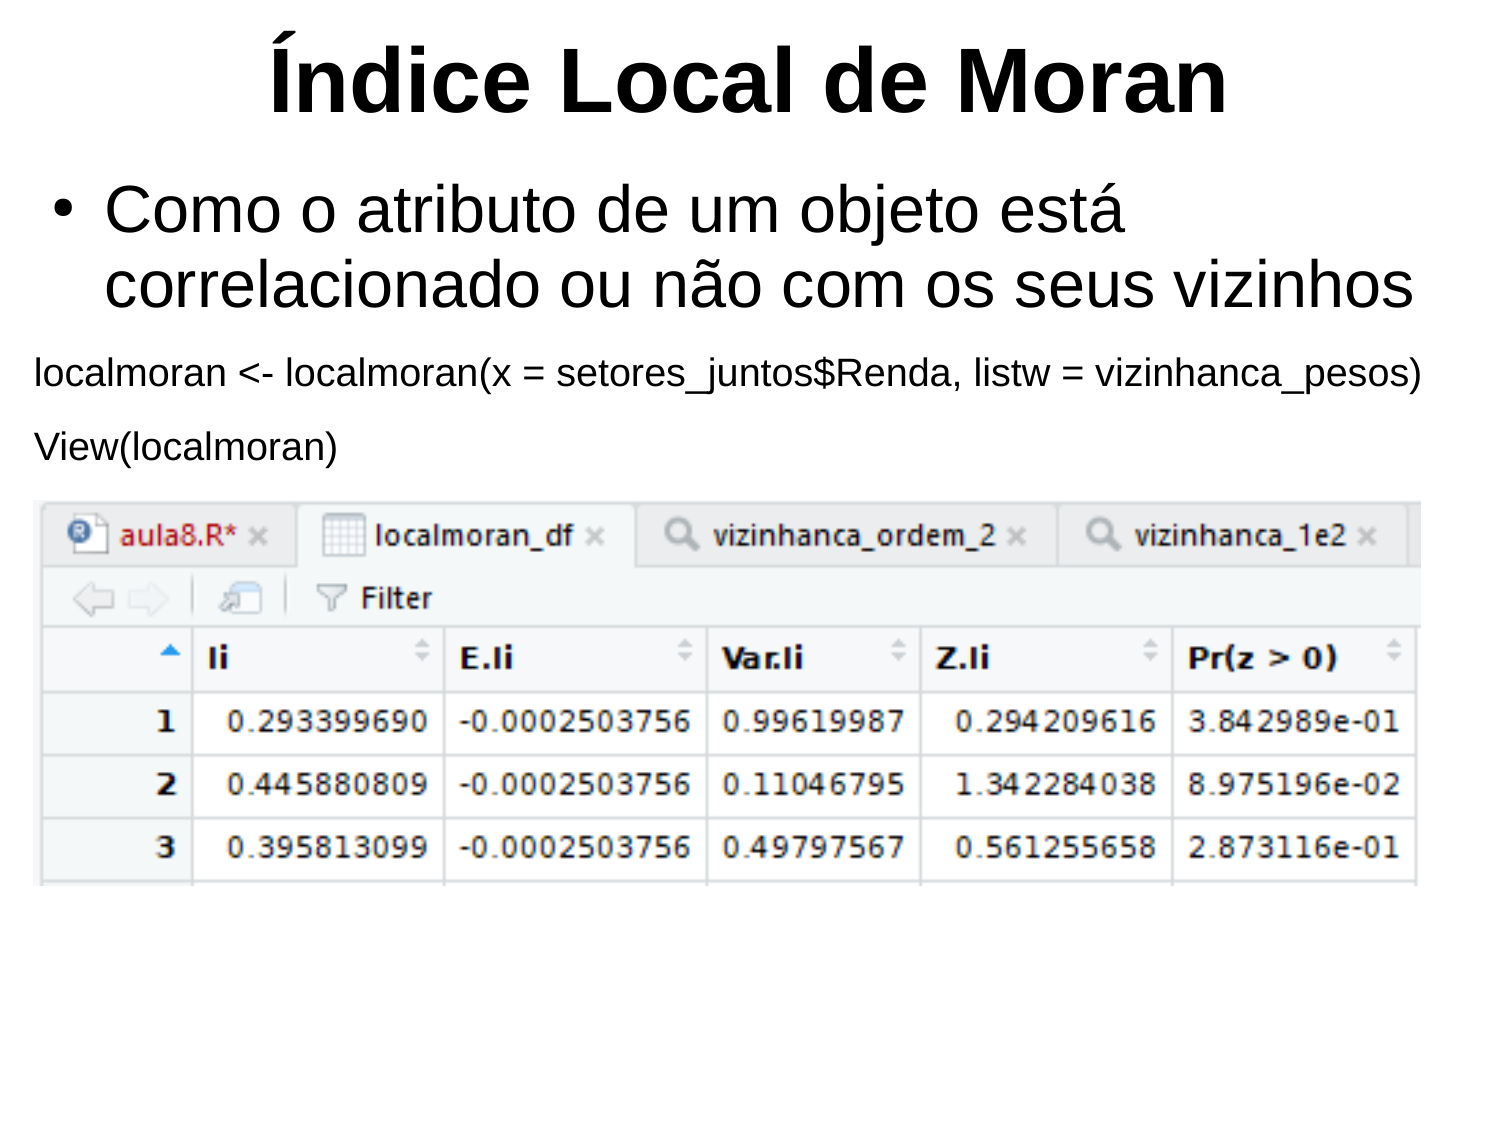

# Índice Local de Moran
Como o atributo de um objeto está correlacionado ou não com os seus vizinhos
localmoran <- localmoran(x = setores_juntos$Renda, listw = vizinhanca_pesos)
View(localmoran)